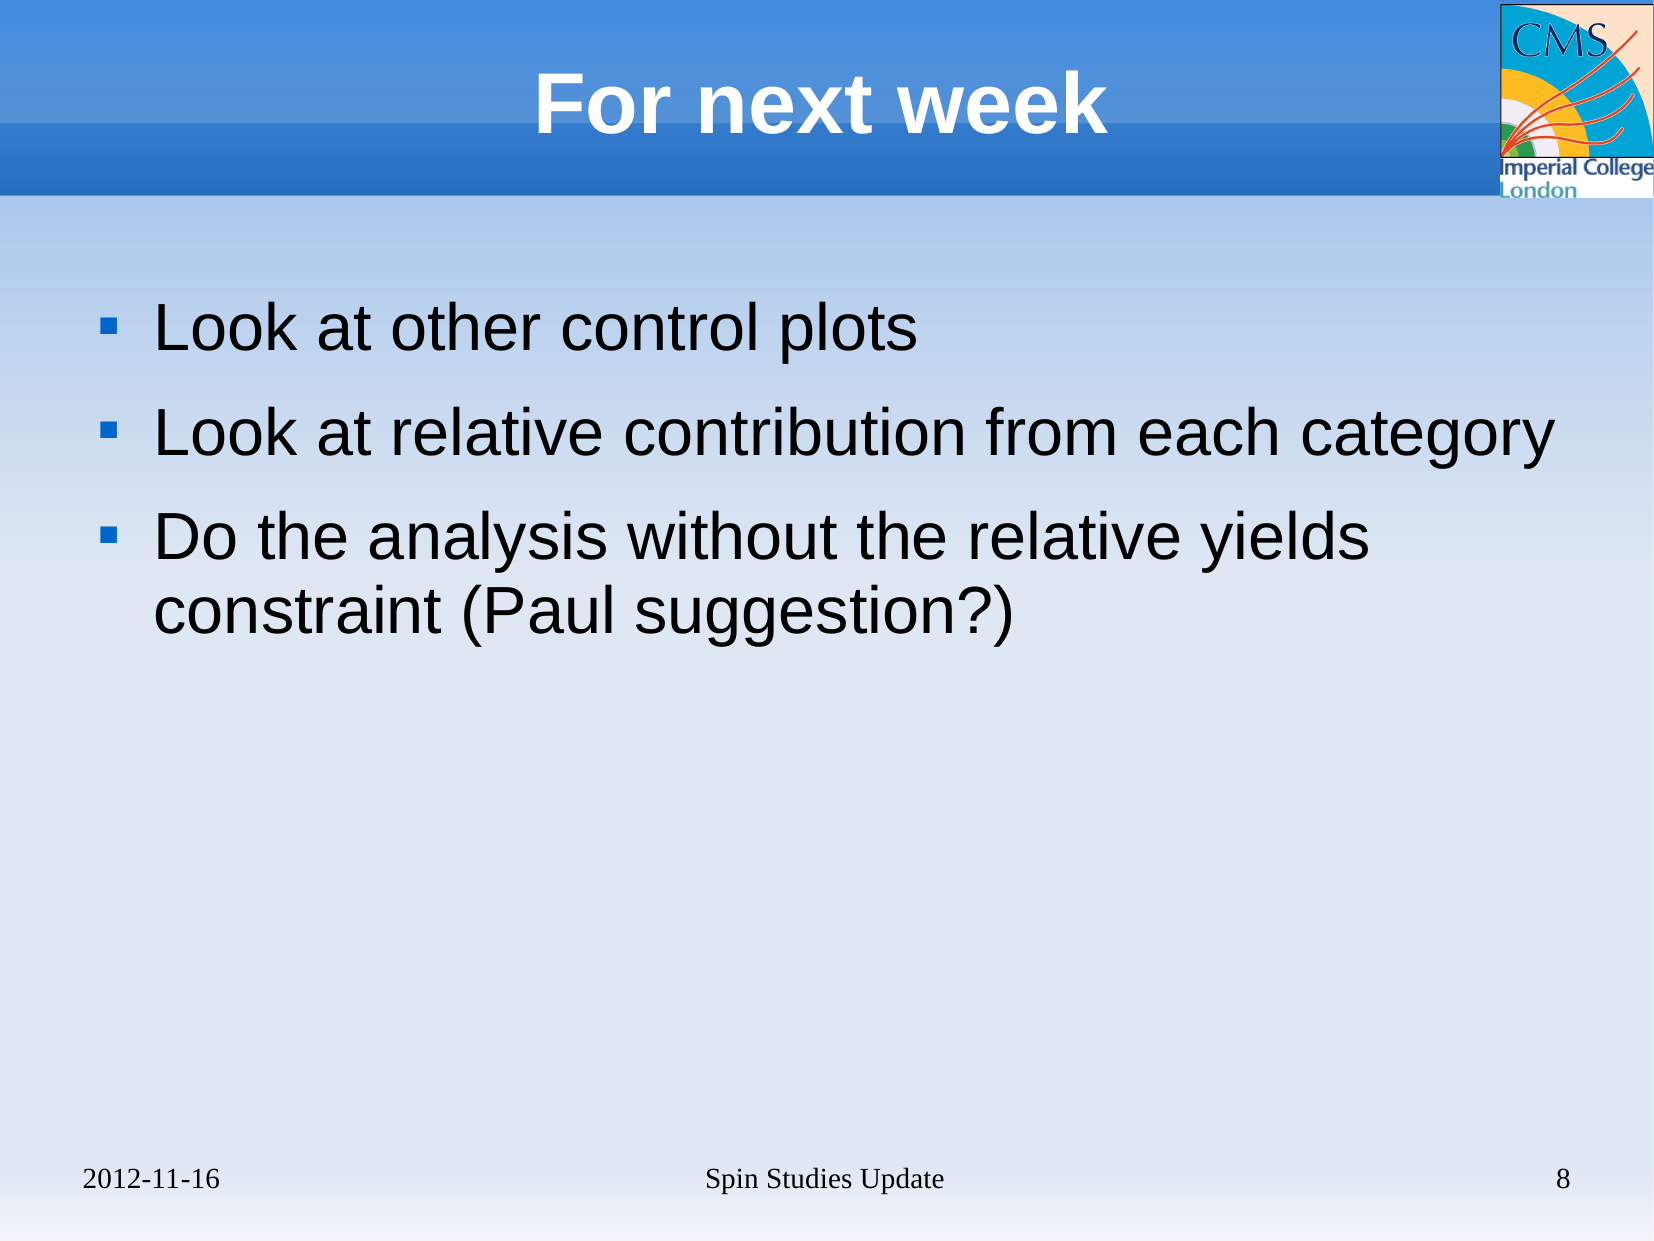

# For next week
Look at other control plots
Look at relative contribution from each category
Do the analysis without the relative yields constraint (Paul suggestion?)
2012-11-16
Spin Studies Update
8